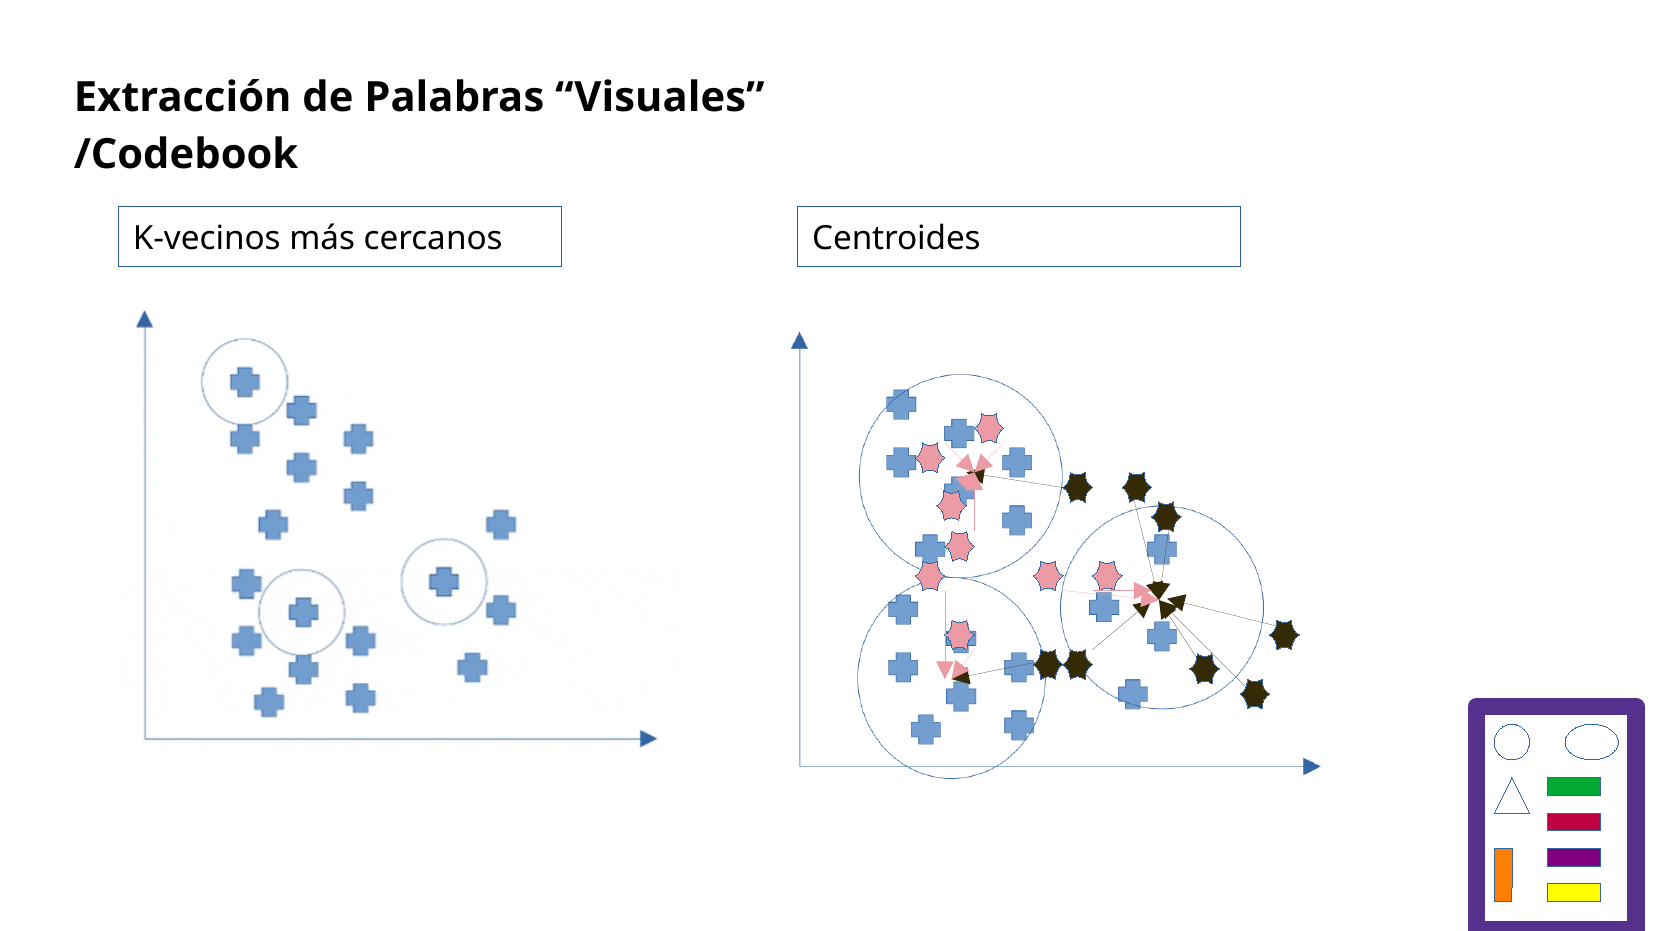

Extracción de Palabras “Visuales”
/Codebook
K-vecinos más cercanos
Centroides